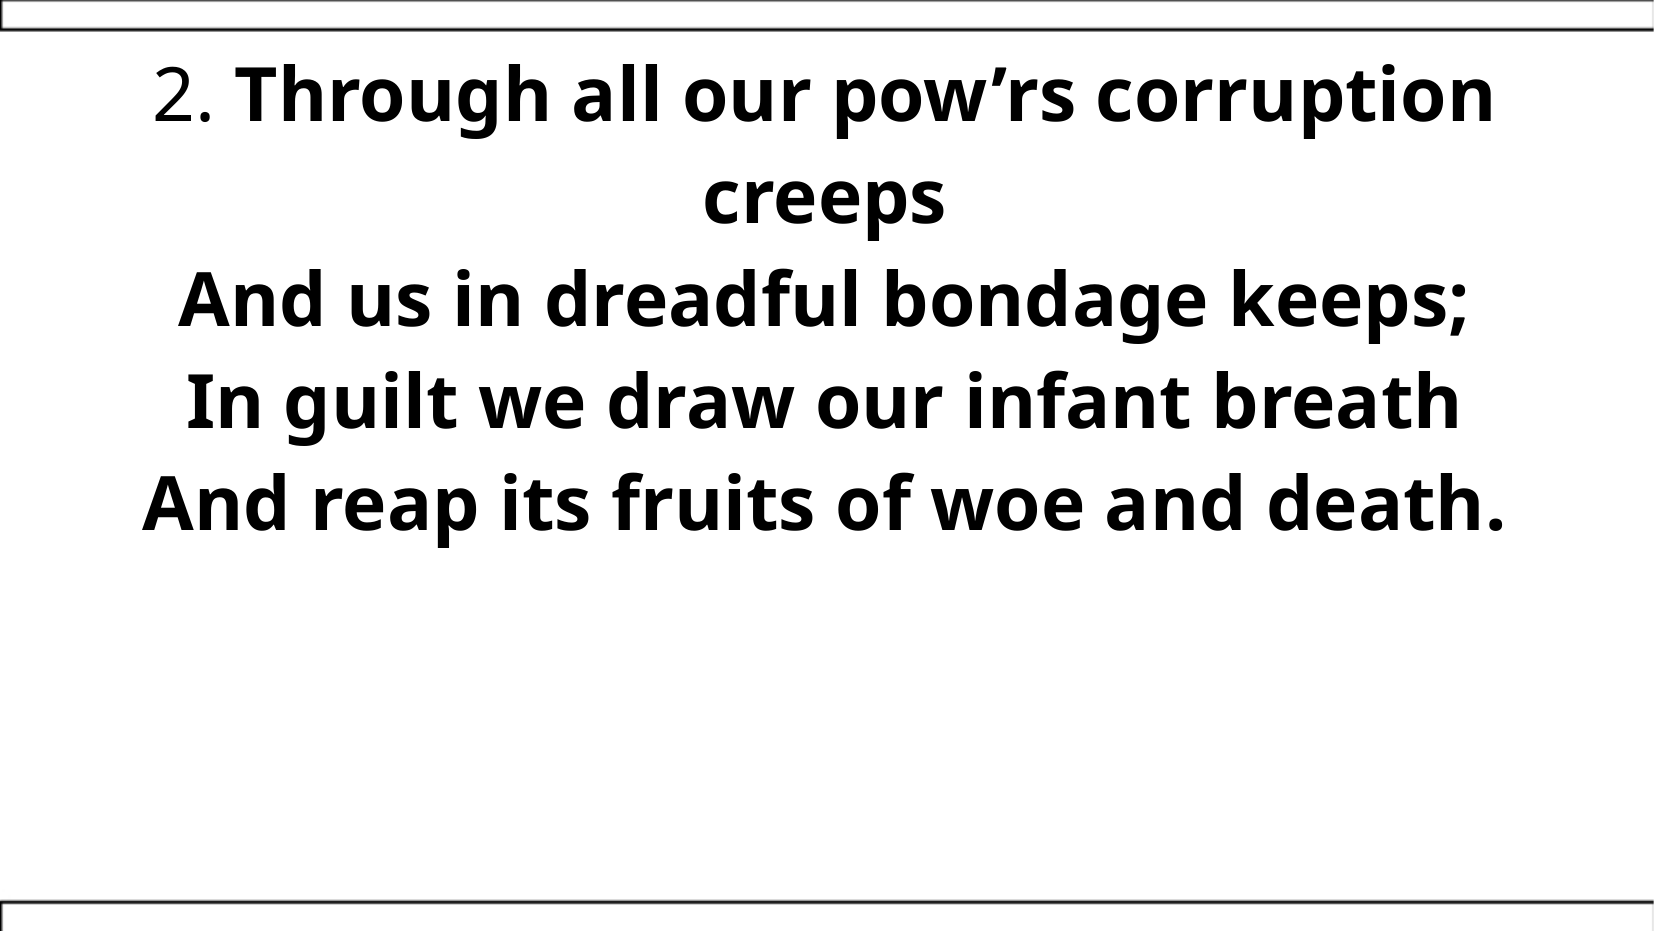

2. Through all our pow’rs corruption creeps
And us in dreadful bondage keeps;
In guilt we draw our infant breath
And reap its fruits of woe and death.